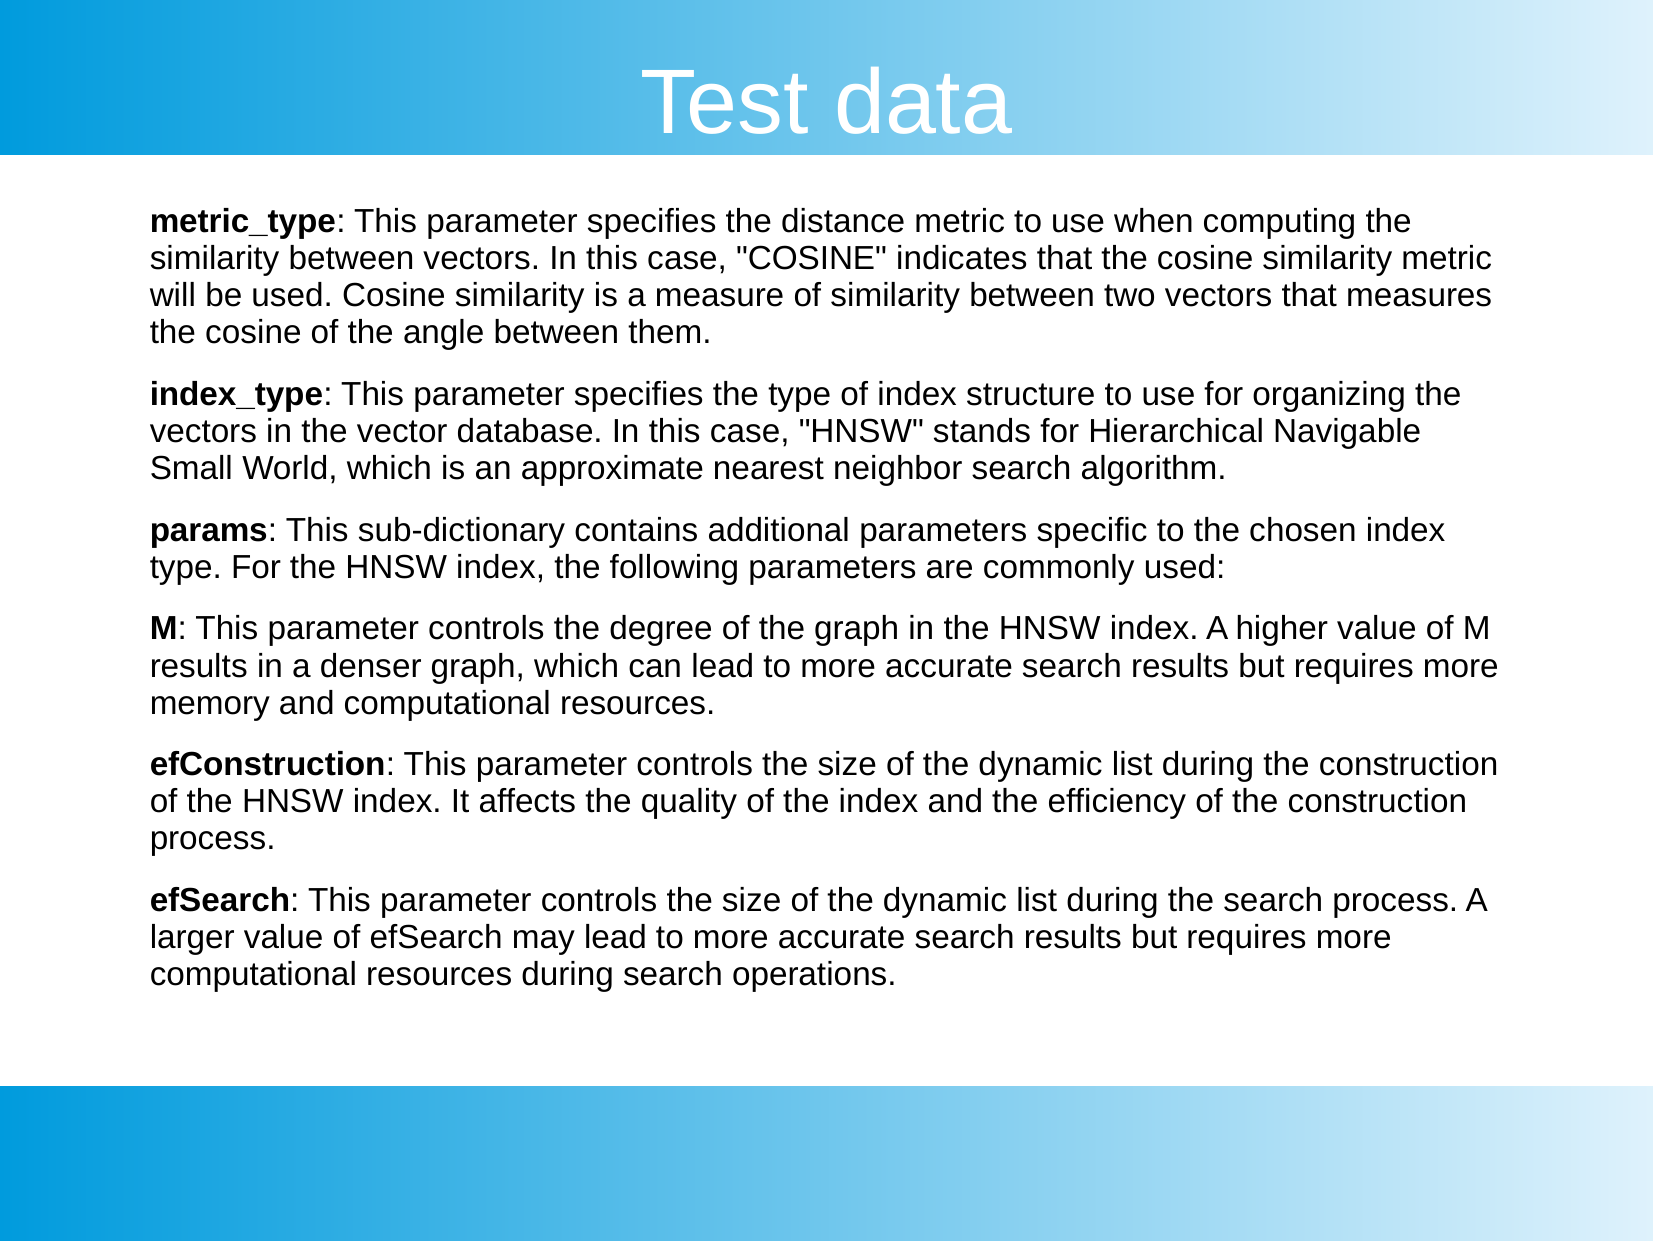

# Test data
metric_type: This parameter specifies the distance metric to use when computing the similarity between vectors. In this case, "COSINE" indicates that the cosine similarity metric will be used. Cosine similarity is a measure of similarity between two vectors that measures the cosine of the angle between them.
index_type: This parameter specifies the type of index structure to use for organizing the vectors in the vector database. In this case, "HNSW" stands for Hierarchical Navigable Small World, which is an approximate nearest neighbor search algorithm.
params: This sub-dictionary contains additional parameters specific to the chosen index type. For the HNSW index, the following parameters are commonly used:
M: This parameter controls the degree of the graph in the HNSW index. A higher value of M results in a denser graph, which can lead to more accurate search results but requires more memory and computational resources.
efConstruction: This parameter controls the size of the dynamic list during the construction of the HNSW index. It affects the quality of the index and the efficiency of the construction process.
efSearch: This parameter controls the size of the dynamic list during the search process. A larger value of efSearch may lead to more accurate search results but requires more computational resources during search operations.